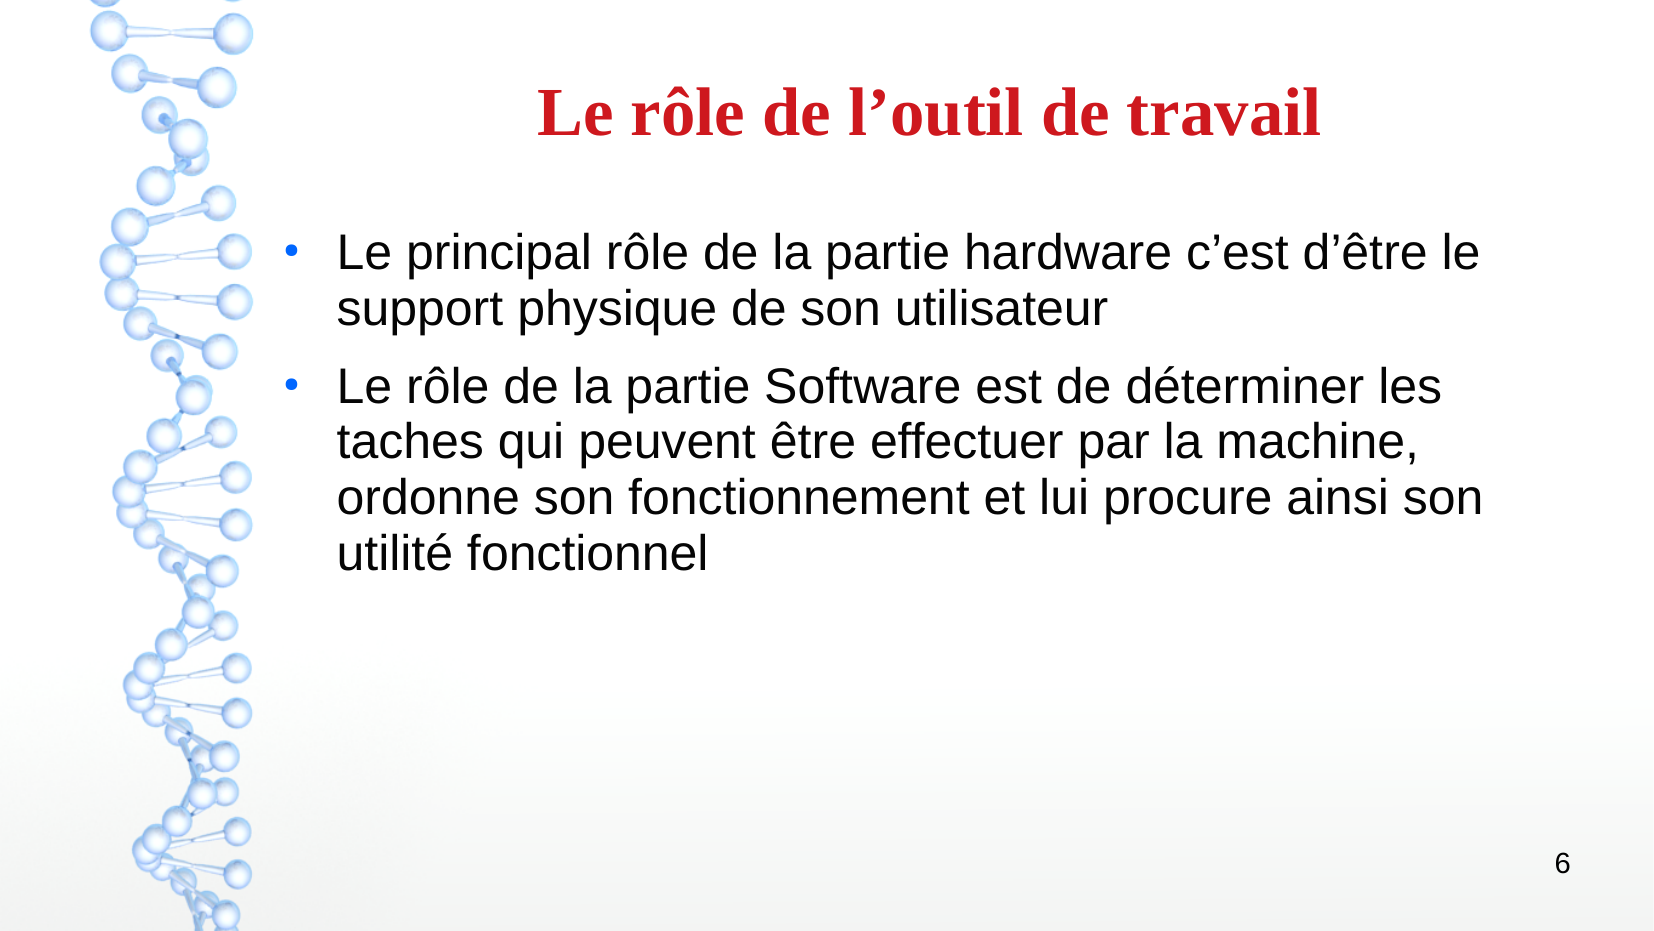

# Le rôle de l’outil de travail
Le principal rôle de la partie hardware c’est d’être le support physique de son utilisateur
Le rôle de la partie Software est de déterminer les taches qui peuvent être effectuer par la machine, ordonne son fonctionnement et lui procure ainsi son utilité fonctionnel
6